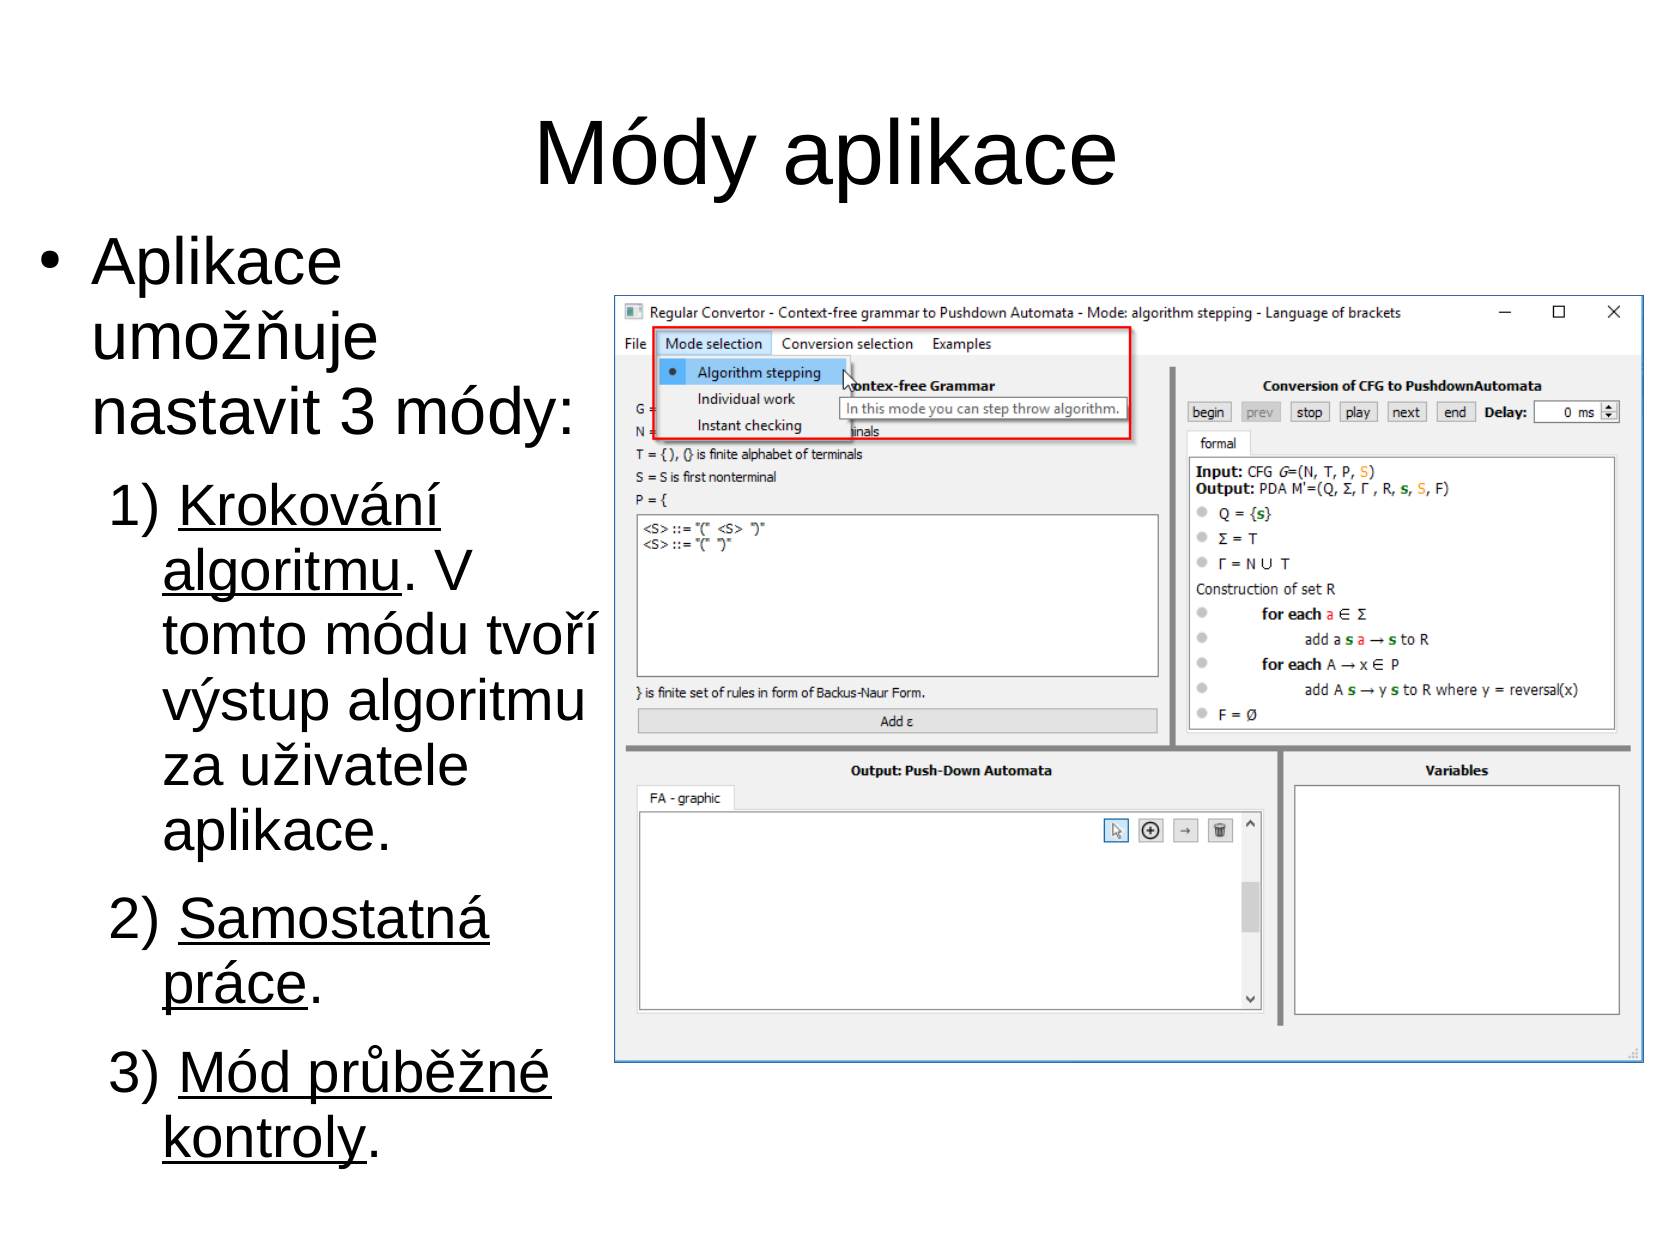

# Módy aplikace
Aplikace umožňuje nastavit 3 módy:
 Krokování algoritmu. V tomto módu tvoří výstup algoritmu za uživatele aplikace.
 Samostatná práce.
 Mód průběžné kontroly.